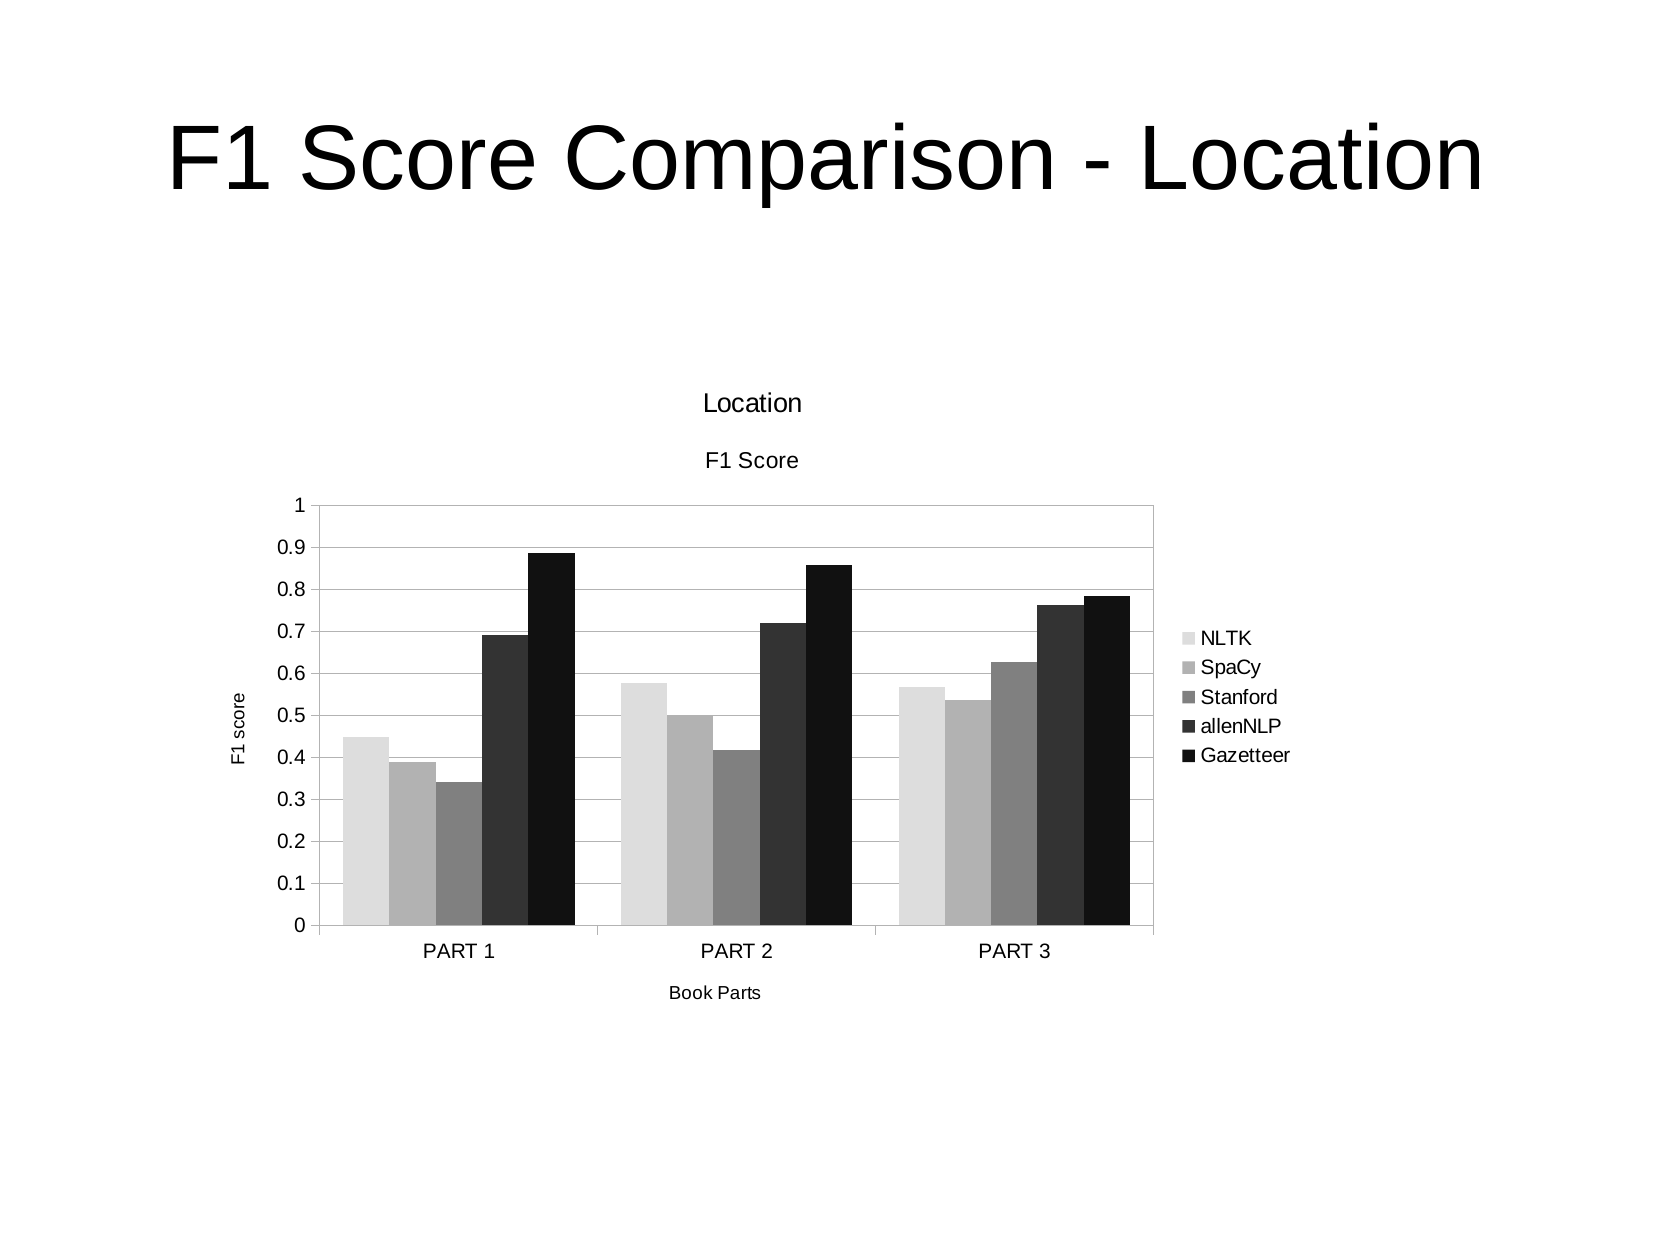

F1 Score Comparison - Location
### Chart: Location
F1 Score
| Category | NLTK | SpaCy | Stanford | allenNLP | Gazetteer |
|---|---|---|---|---|---|
| PART 1 | 0.4488 | 0.3887 | 0.3422 | 0.6927 | 0.8884 |
| PART 2 | 0.5786 | 0.5015 | 0.4175 | 0.7198 | 0.8594 |
| PART 3 | 0.5671 | 0.5363 | 0.6275 | 0.7624 | 0.7844 |